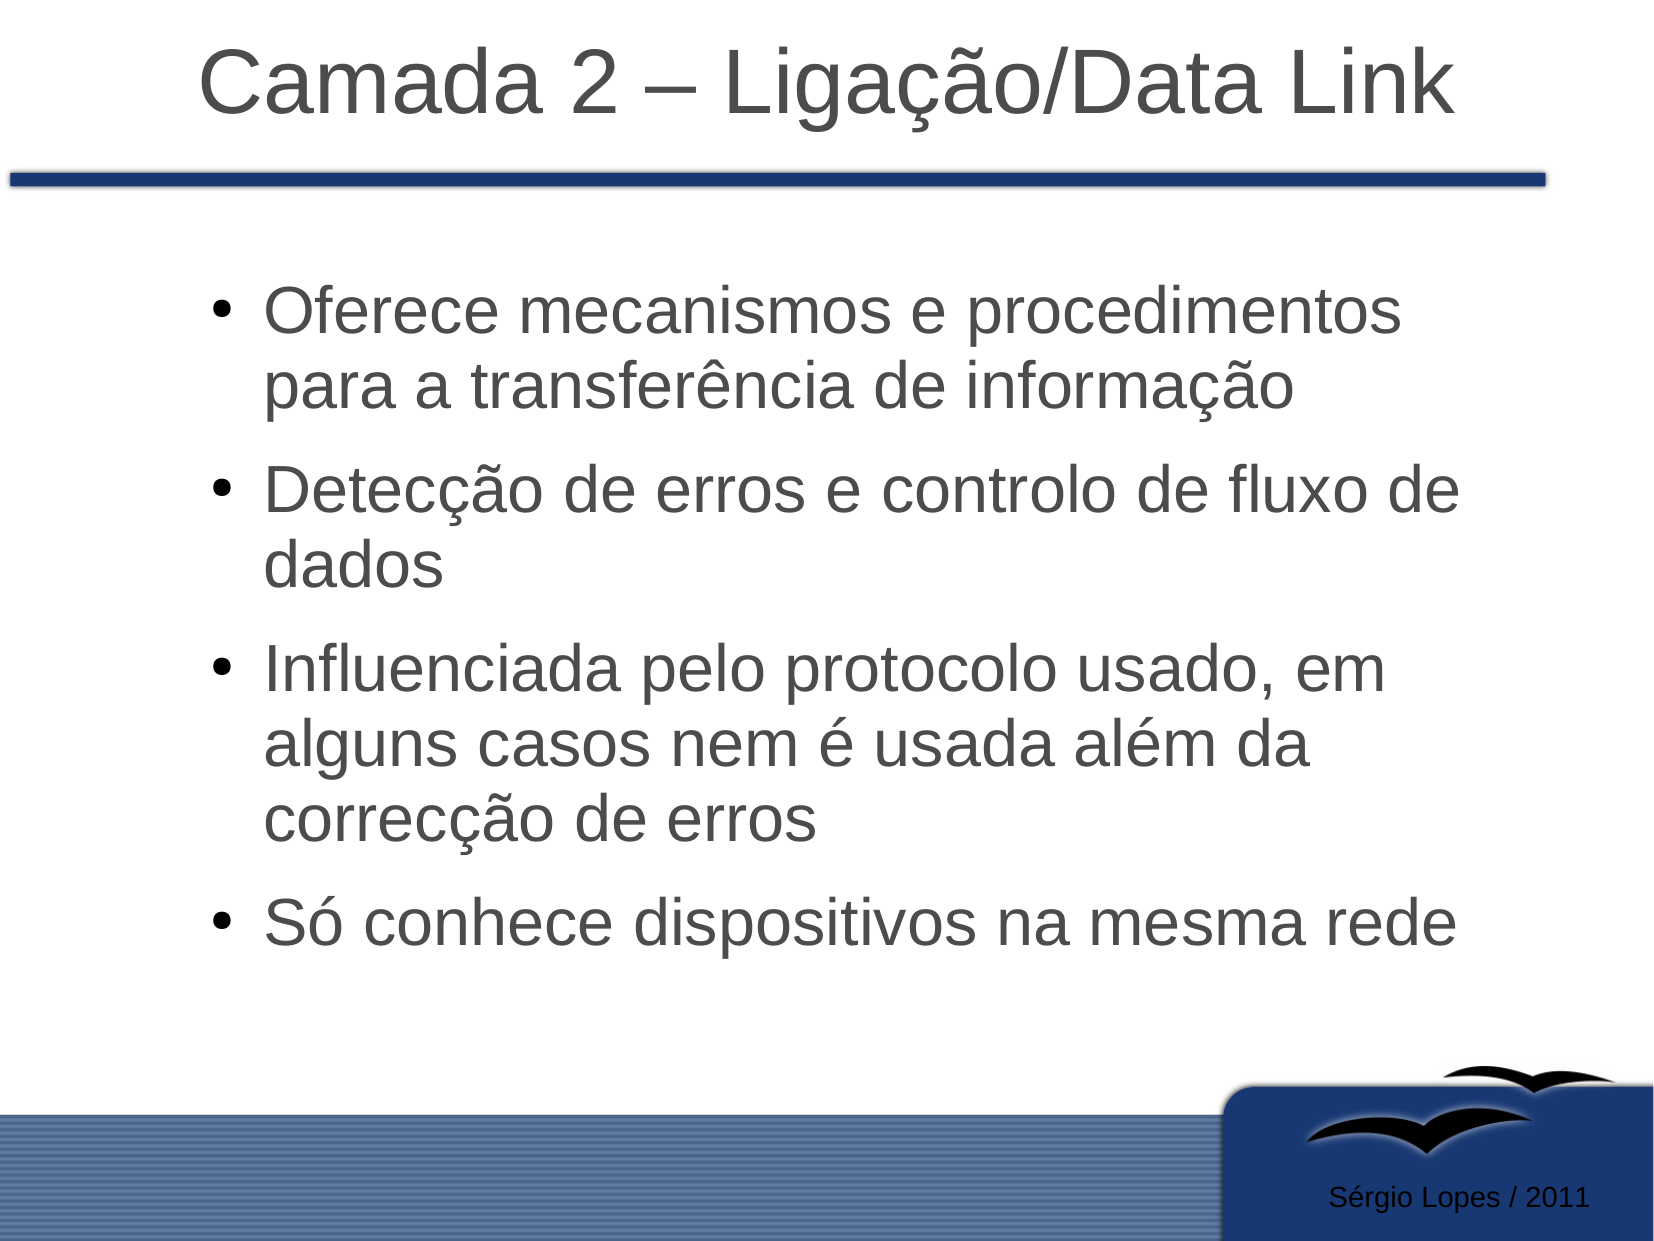

# Camada 2 – Ligação/Data Link
Oferece mecanismos e procedimentos para a transferência de informação
Detecção de erros e controlo de fluxo de dados
Influenciada pelo protocolo usado, em alguns casos nem é usada além da correcção de erros
Só conhece dispositivos na mesma rede
Sérgio Lopes / 2011